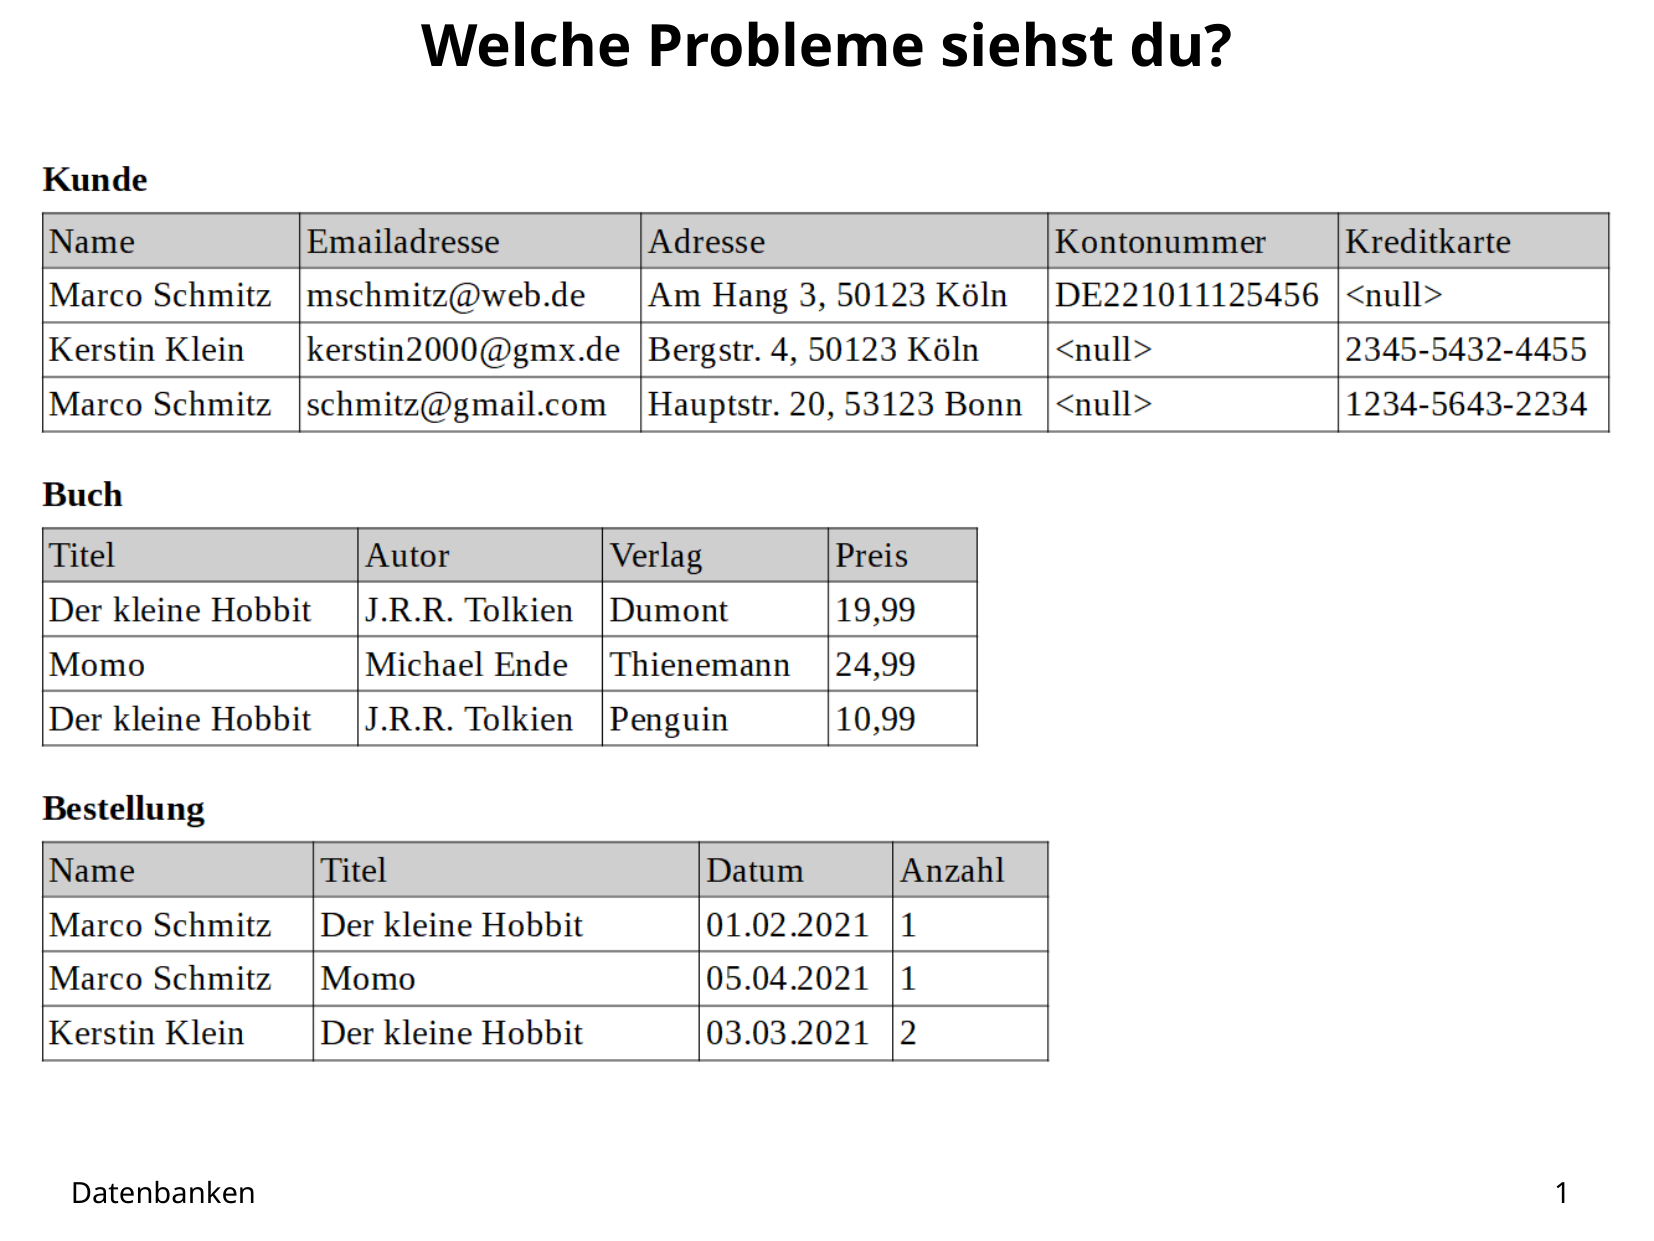

# Welche Probleme siehst du?
Datenbanken
1